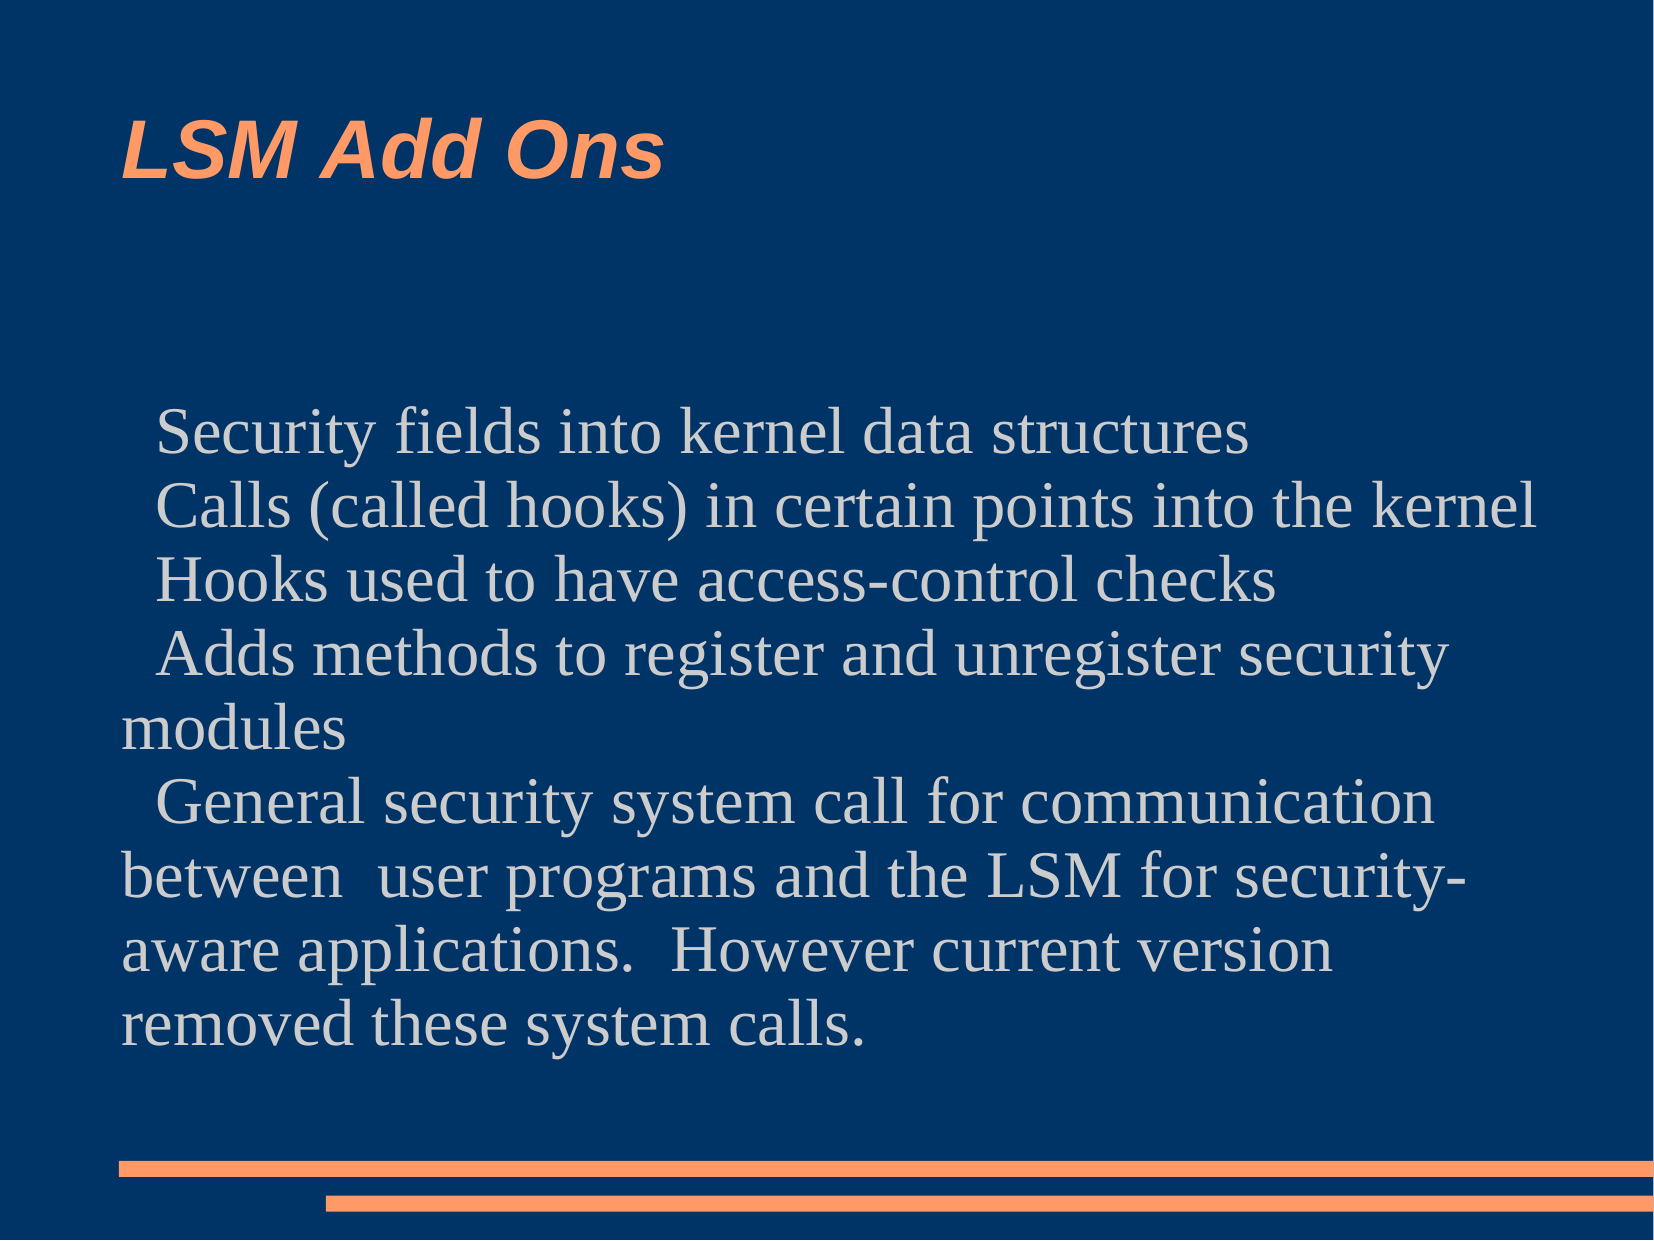

# LSM Add Ons
 Security fields into kernel data structures
 Calls (called hooks) in certain points into the kernel
 Hooks used to have access-control checks
 Adds methods to register and unregister security modules
 General security system call for communication between user programs and the LSM for security-aware applications. However current version removed these system calls.